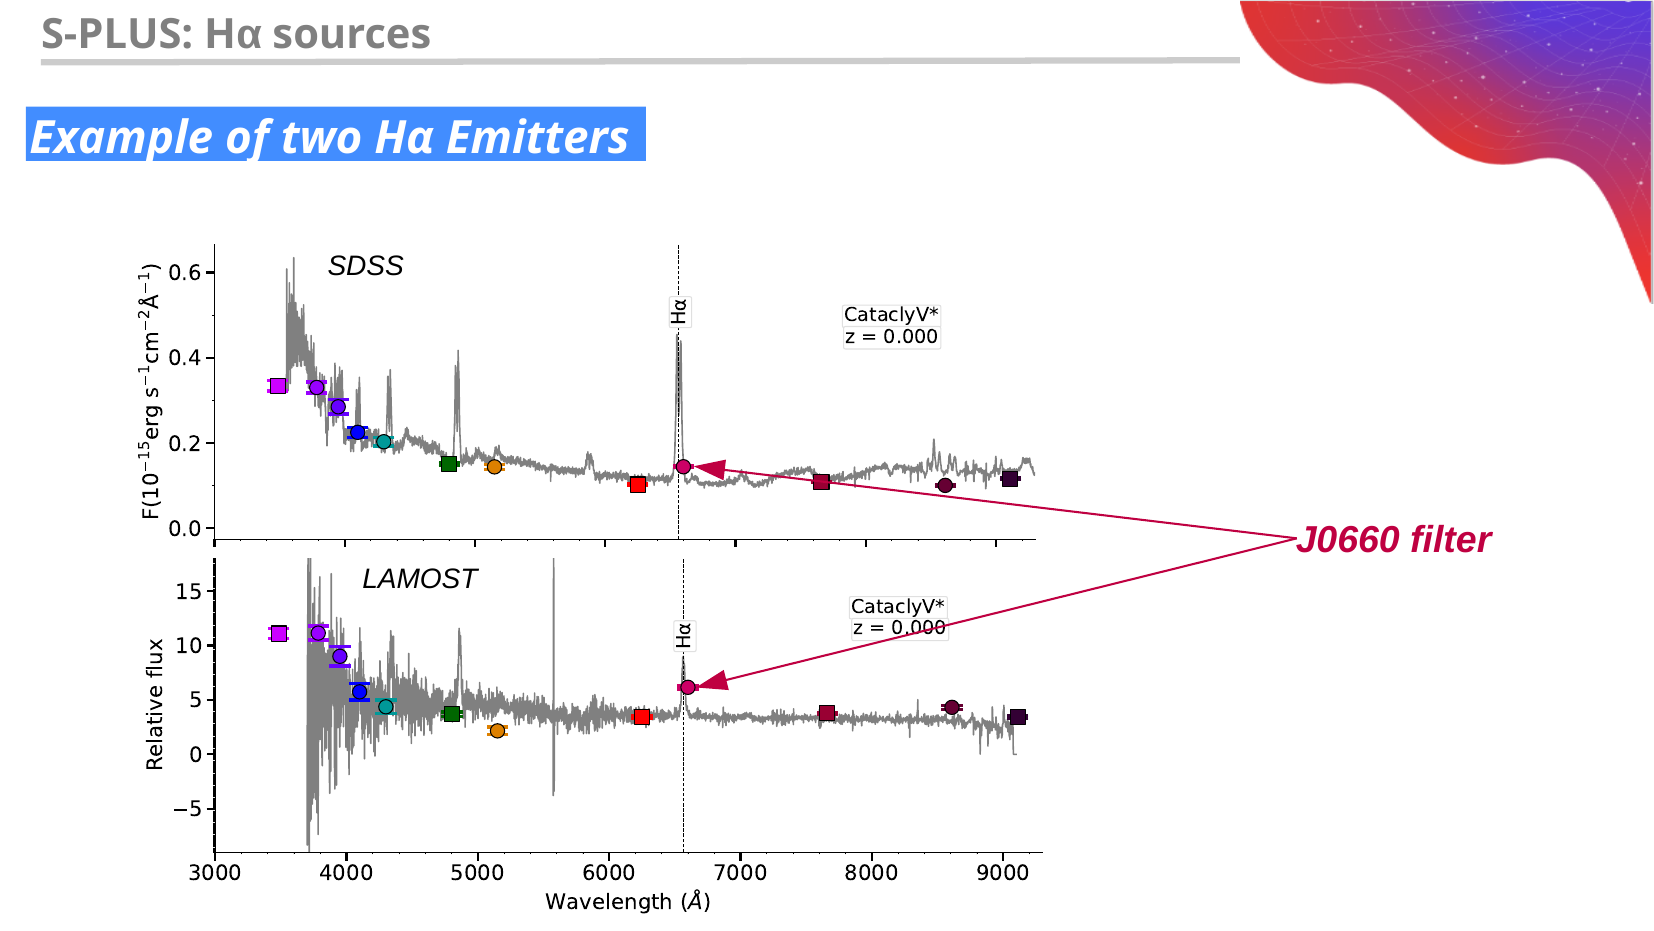

S-PLUS: Hα sources
Example of two Hα Emitters
SDSS
J0660 filter
LAMOST